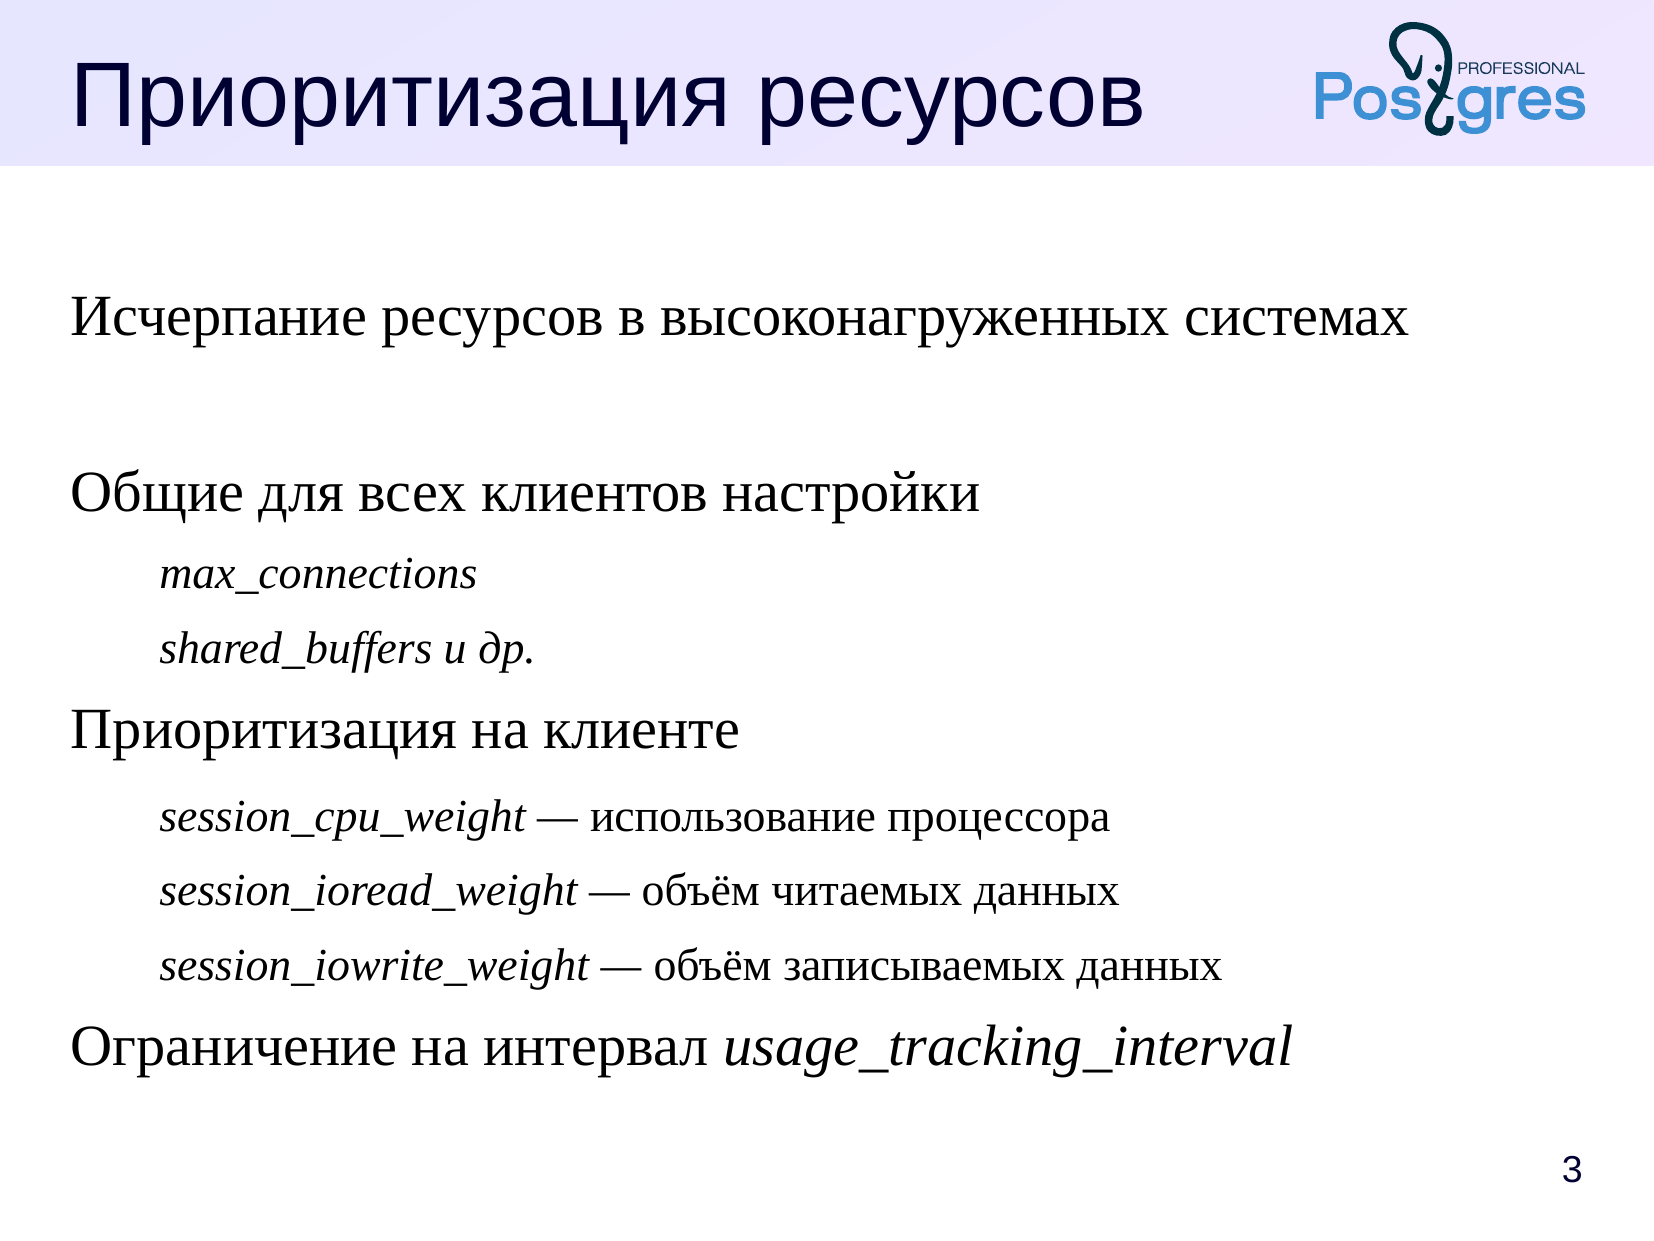

# Приоритизация ресурсов
Исчерпание ресурсов в высоконагруженных системах
Общие для всех клиентов настройки
max_connections
shared_buffers и др.
Приоритизация на клиенте
session_cpu_weight — использование процессора
session_ioread_weight — объём читаемых данных
session_iowrite_weight — объём записываемых данных
Ограничение на интервал usage_tracking_interval